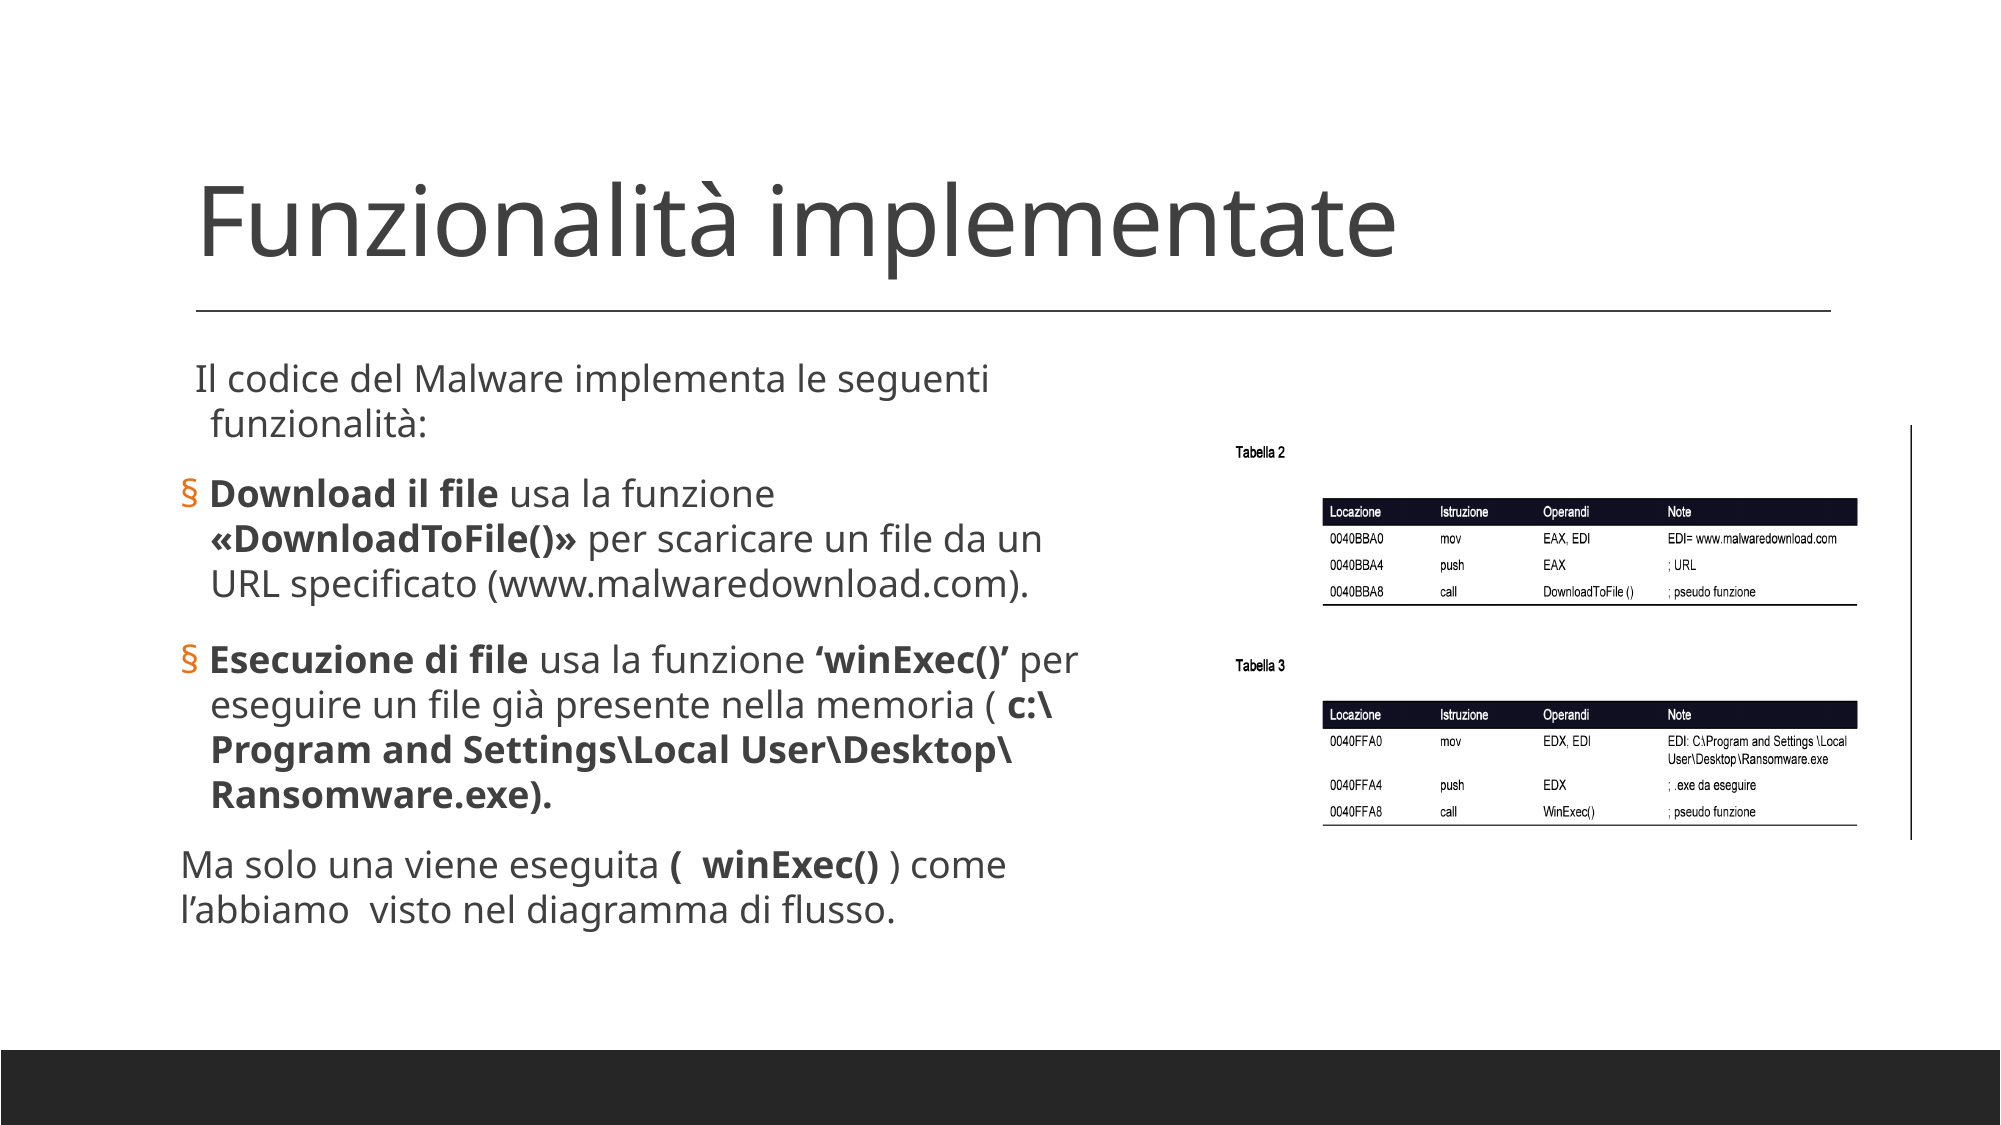

# Funzionalità implementate
Il codice del Malware implementa le seguenti funzionalità:
 Download il file usa la funzione «DownloadToFile()» per scaricare un file da un URL specificato (www.malwaredownload.com).
 Esecuzione di file usa la funzione ‘winExec()’ per eseguire un file già presente nella memoria ( c:\Program and Settings\Local User\Desktop\Ransomware.exe).
Ma solo una viene eseguita ( winExec() ) come l’abbiamo visto nel diagramma di flusso.